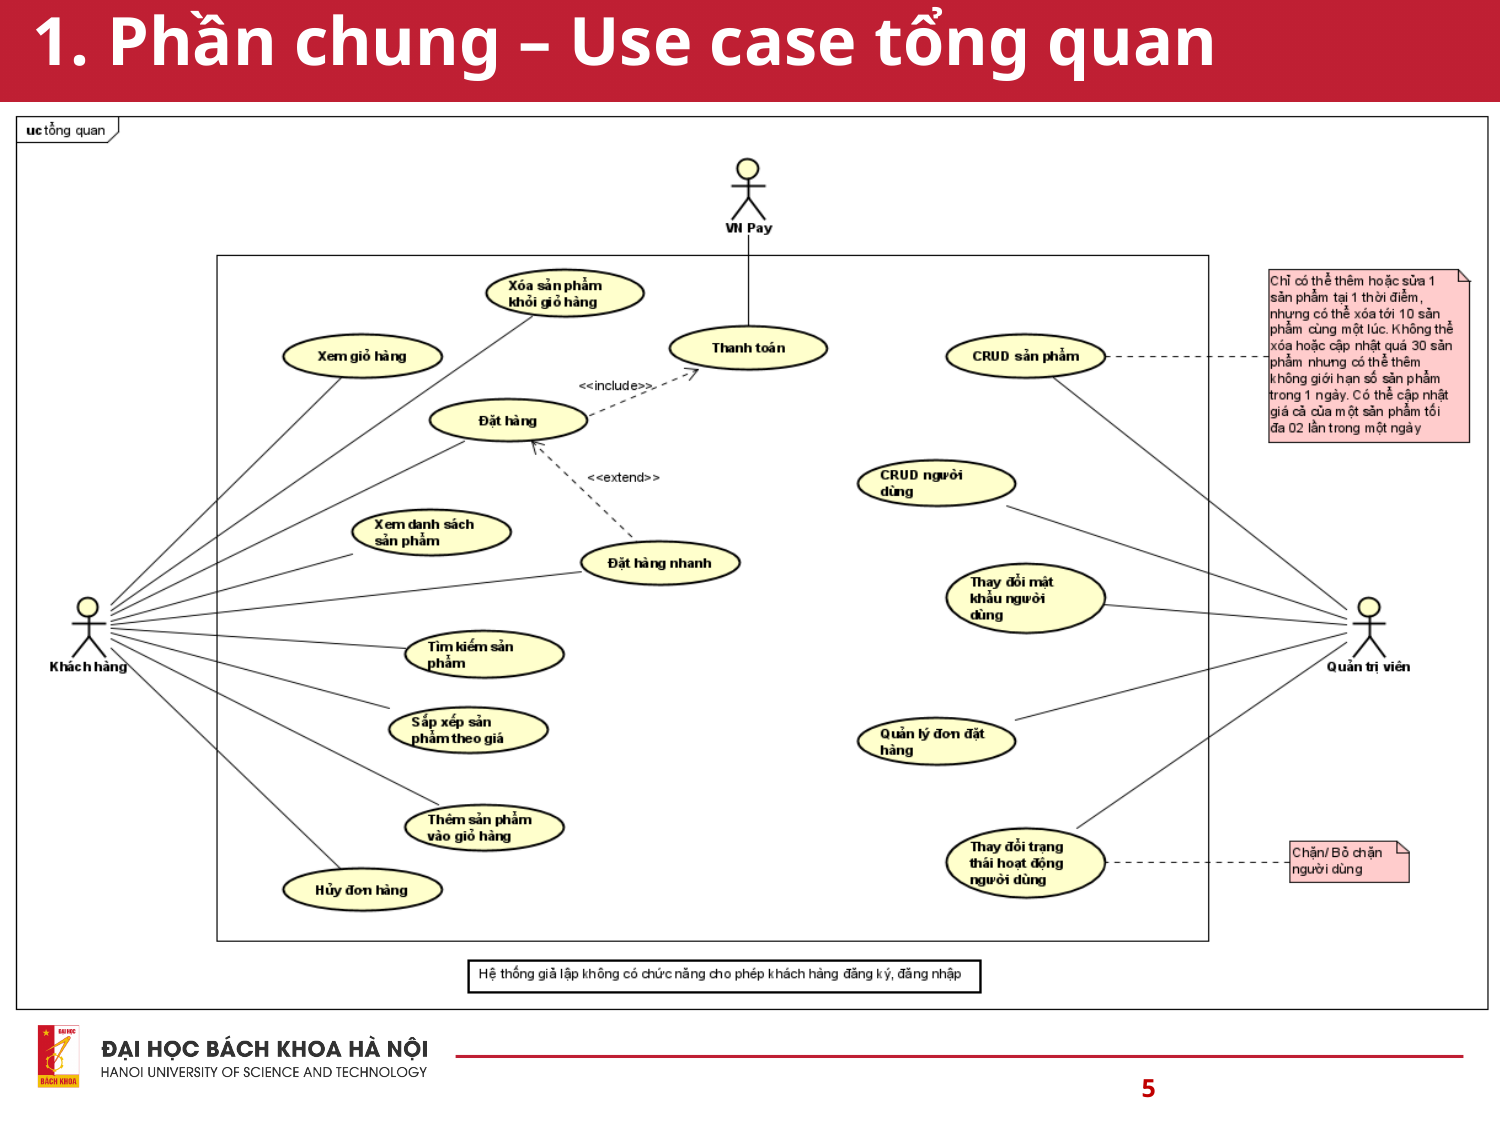

# 1. Phần chung – Use case tổng quan
4